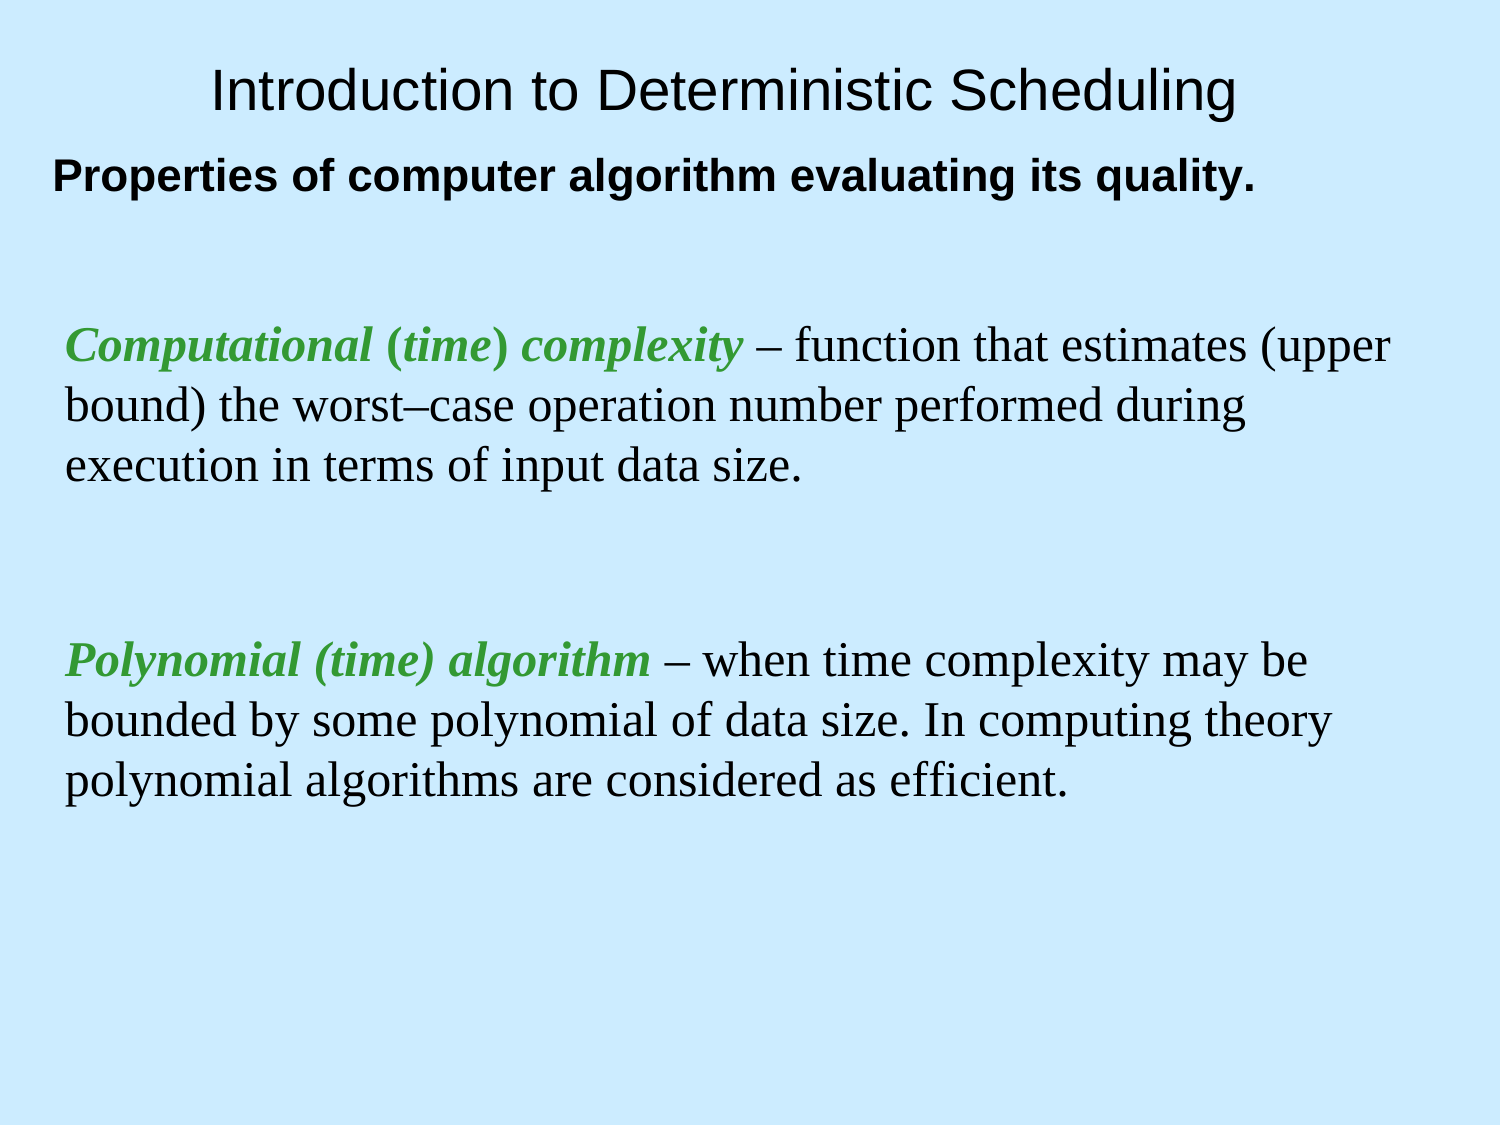

# Introduction to Deterministic Scheduling
Properties of computer algorithm evaluating its quality.
Computational (time) complexity – function that estimates (upper bound) the worst–case operation number performed during execution in terms of input data size.
Polynomial (time) algorithm – when time complexity may be bounded by some polynomial of data size. In computing theory polynomial algorithms are considered as efficient.